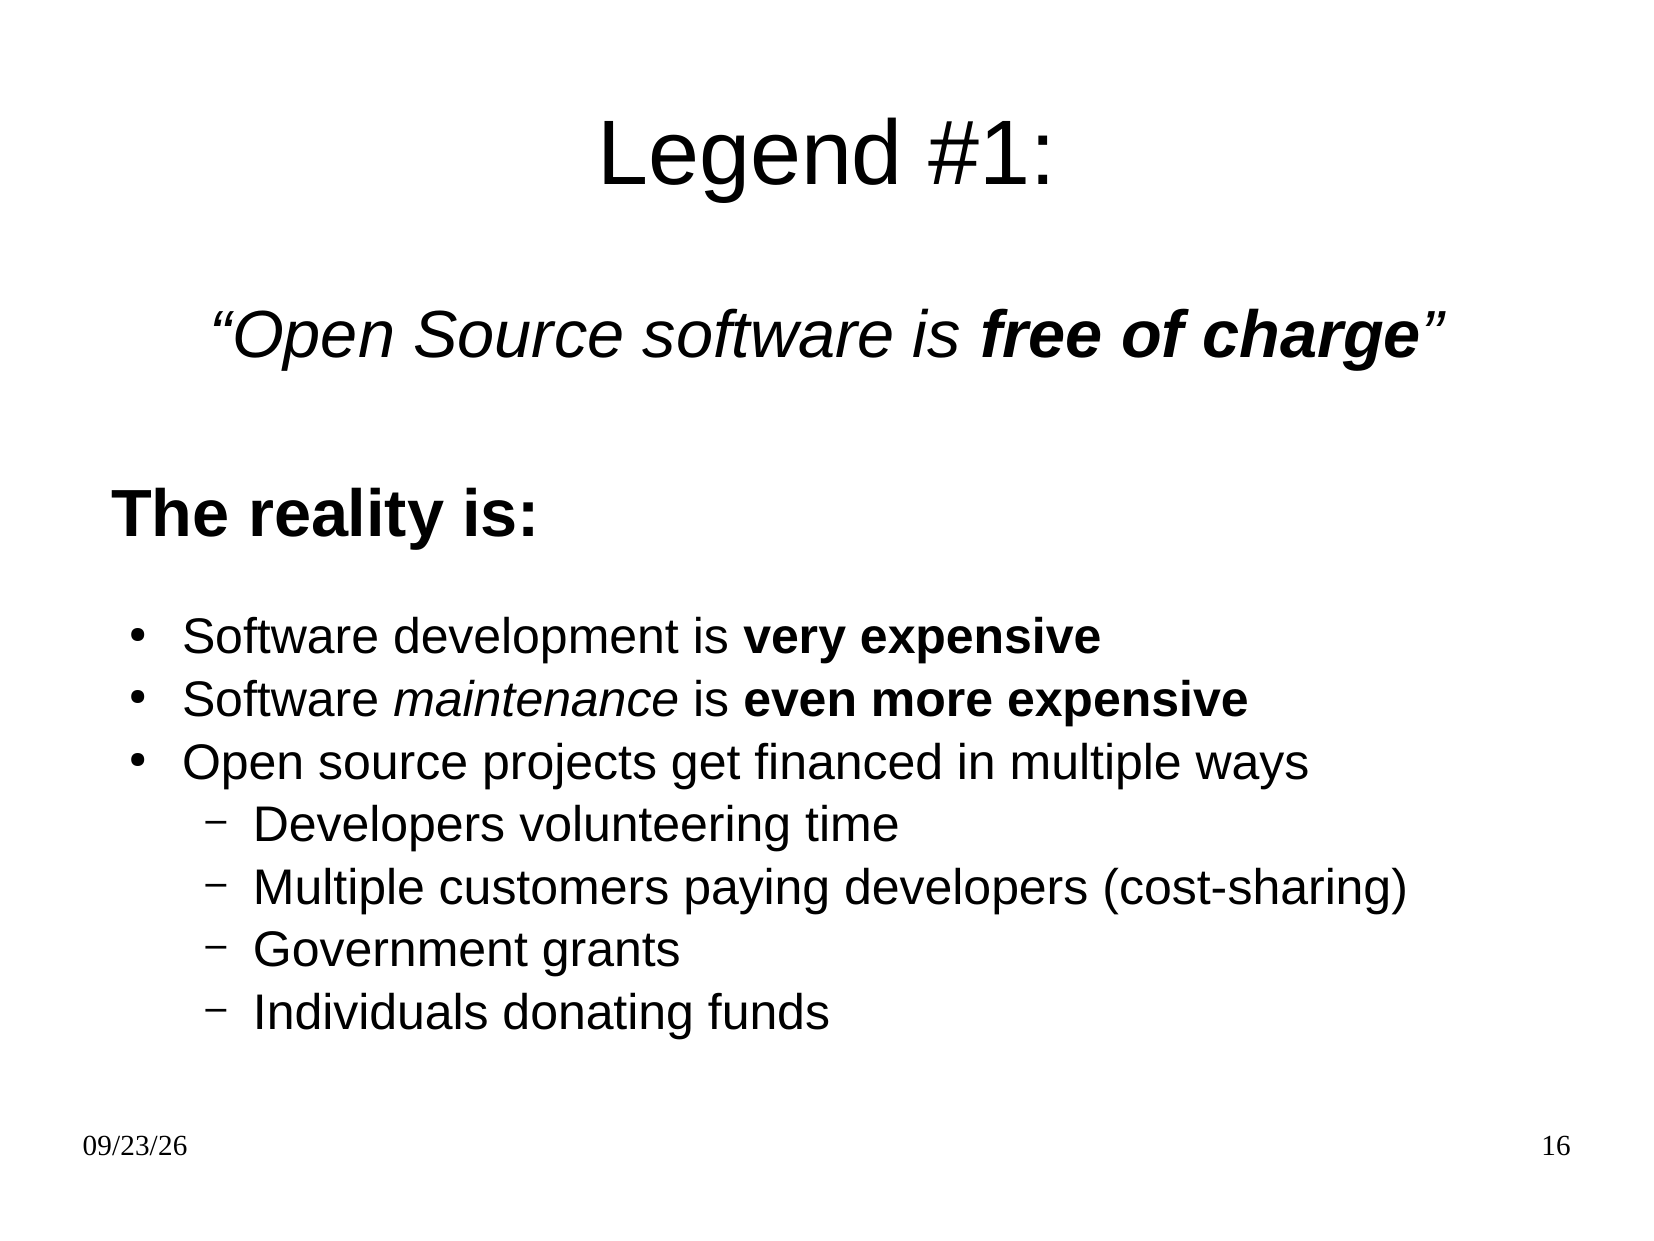

# Legend #1:
“Open Source software is free of charge”
The reality is:
Software development is very expensive
Software maintenance is even more expensive
Open source projects get financed in multiple ways
Developers volunteering time
Multiple customers paying developers (cost-sharing)
Government grants
Individuals donating funds
16